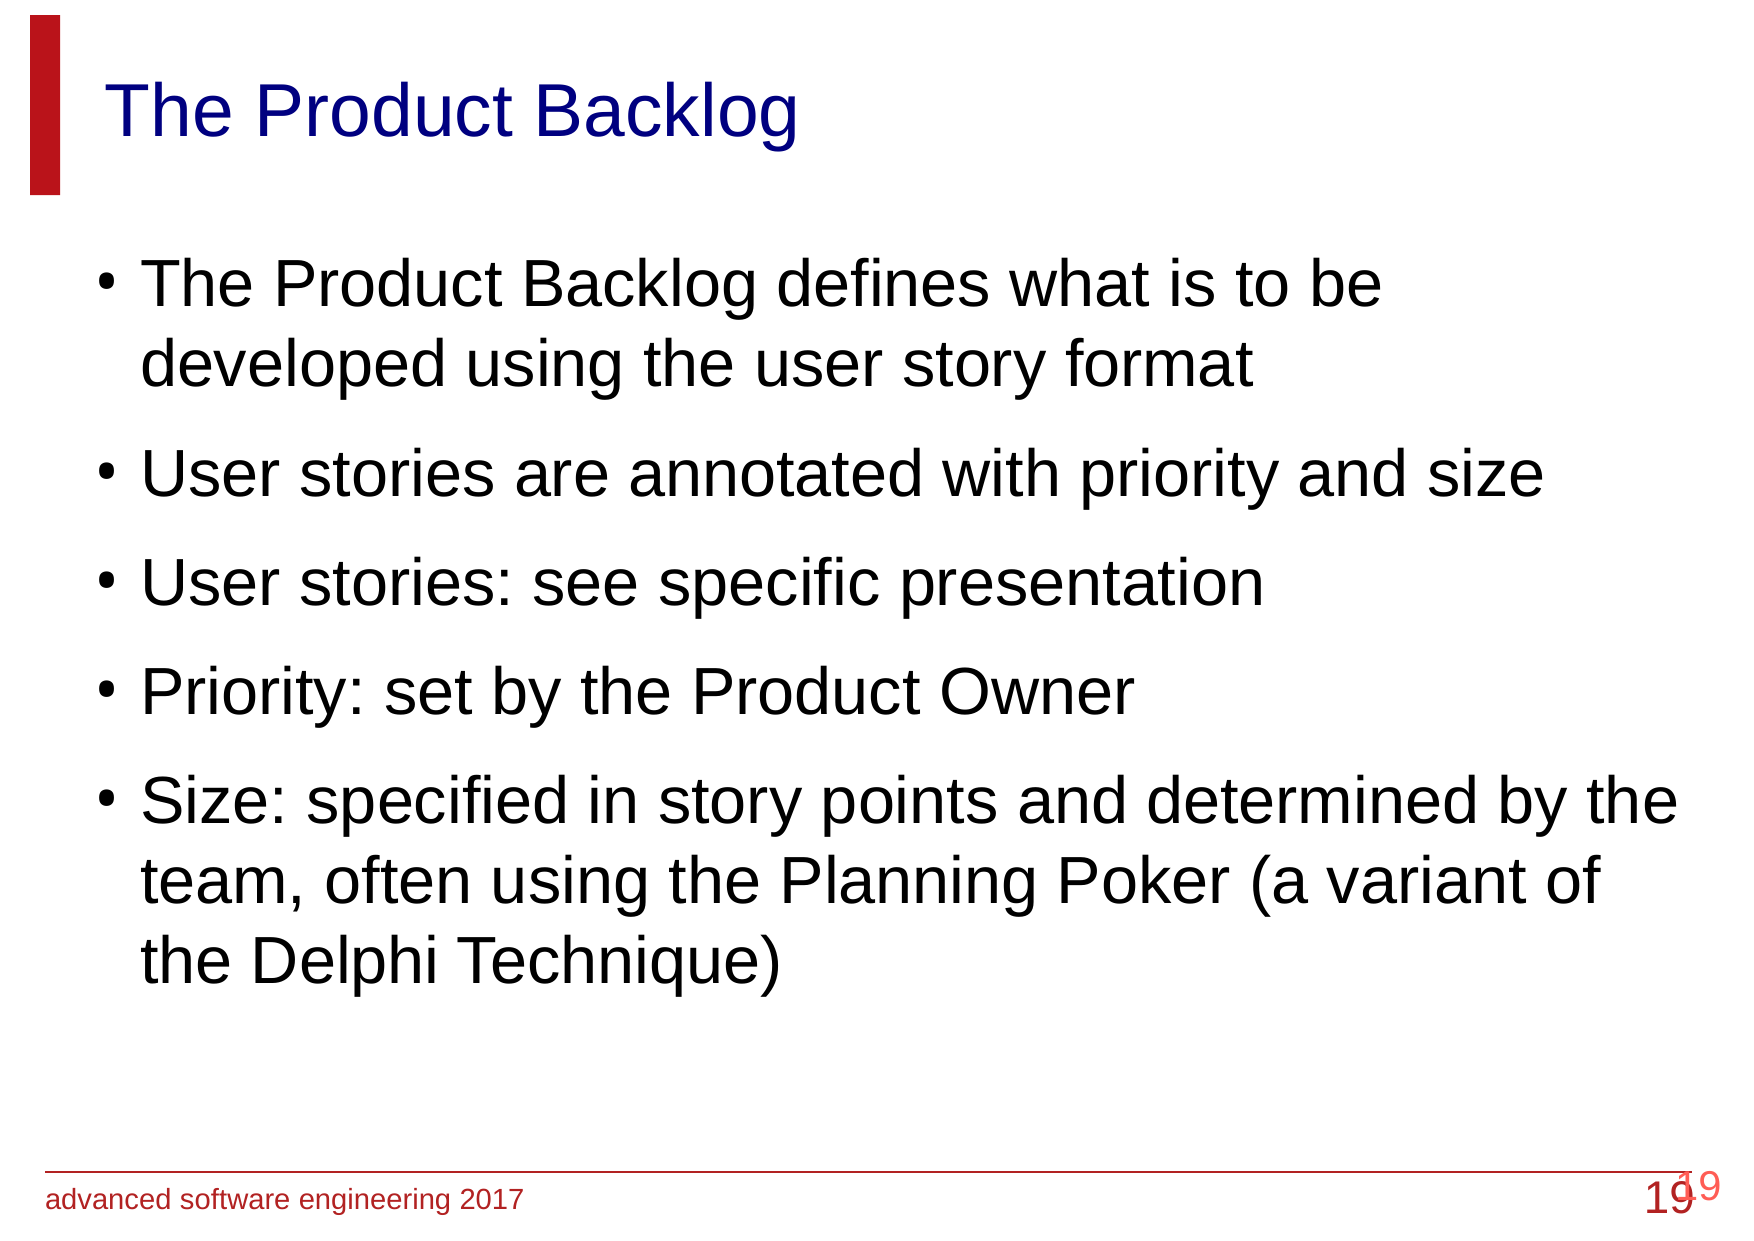

# The Product Backlog
The Product Backlog defines what is to be developed using the user story format
User stories are annotated with priority and size
User stories: see specific presentation
Priority: set by the Product Owner
Size: specified in story points and determined by the team, often using the Planning Poker (a variant of the Delphi Technique)
19
advanced software engineering 2017